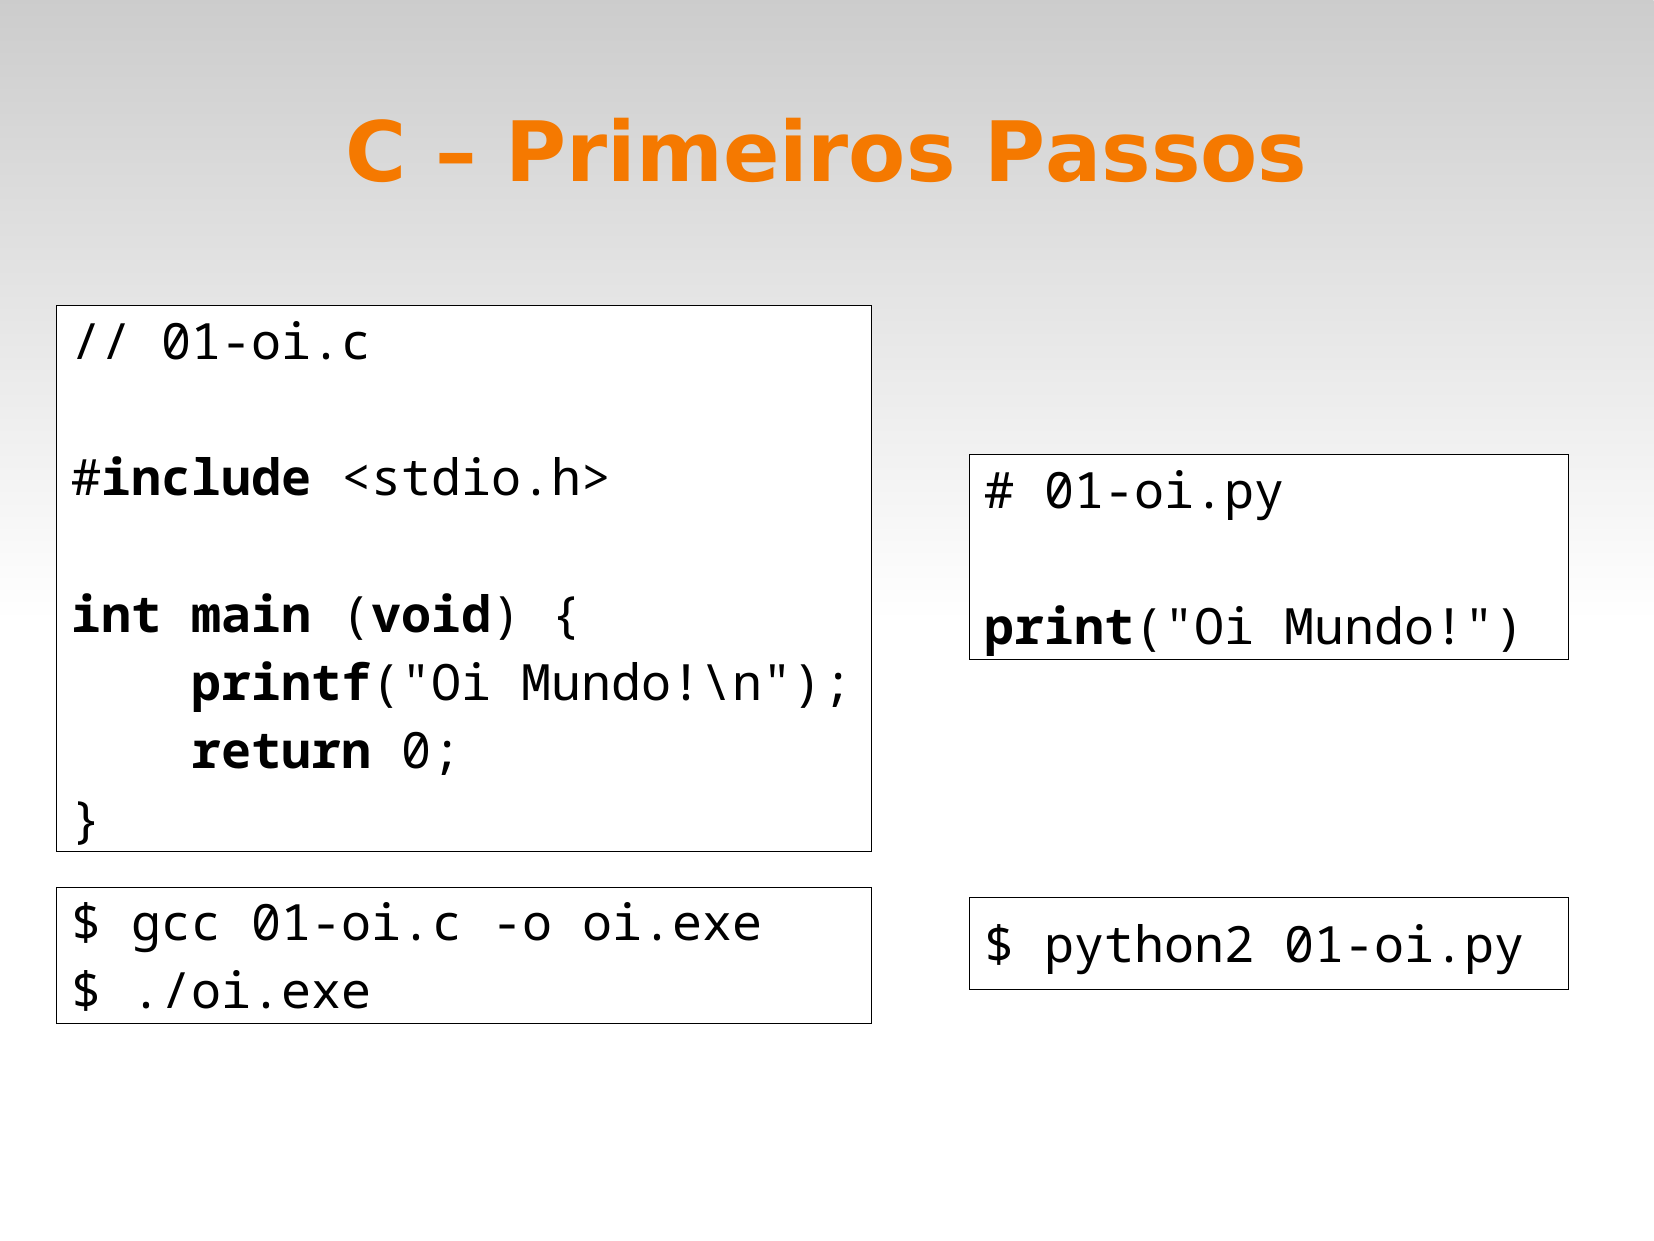

# C – Primeiros Passos
// 01-oi.c
#include <stdio.h>
int main (void) {
 printf("Oi Mundo!\n");
 return 0;
}
# 01-oi.py
print("Oi Mundo!")
$ gcc 01-oi.c -o oi.exe
$ ./oi.exe
$ python2 01-oi.py